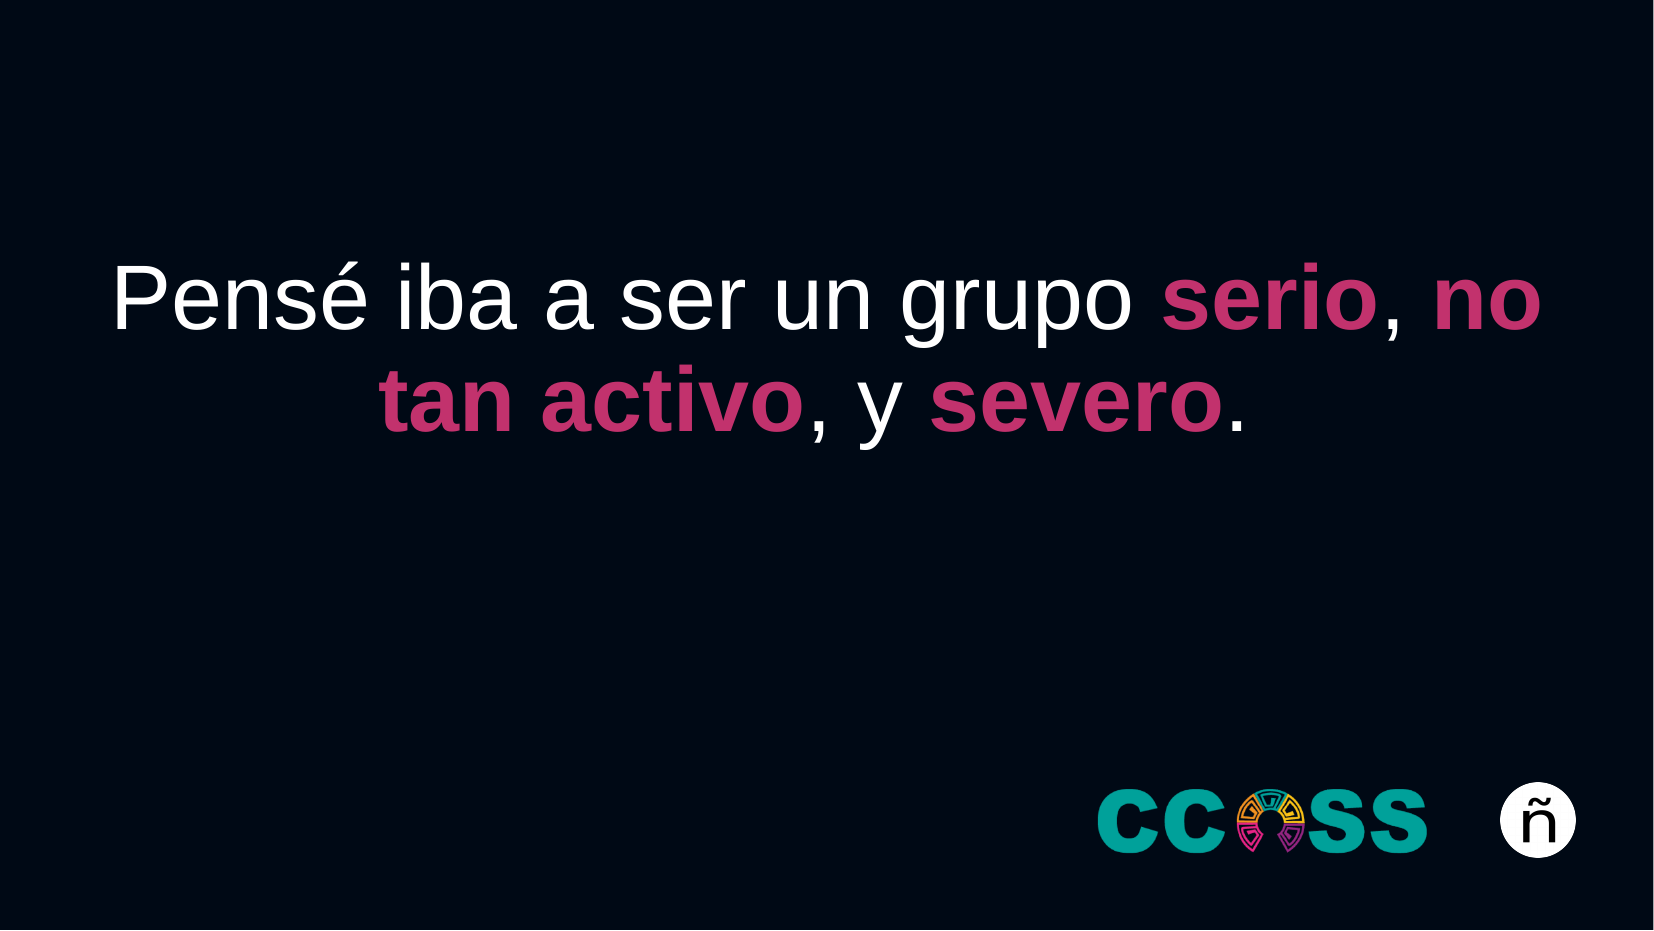

# Pensé iba a ser un grupo serio, no tan activo, y severo.